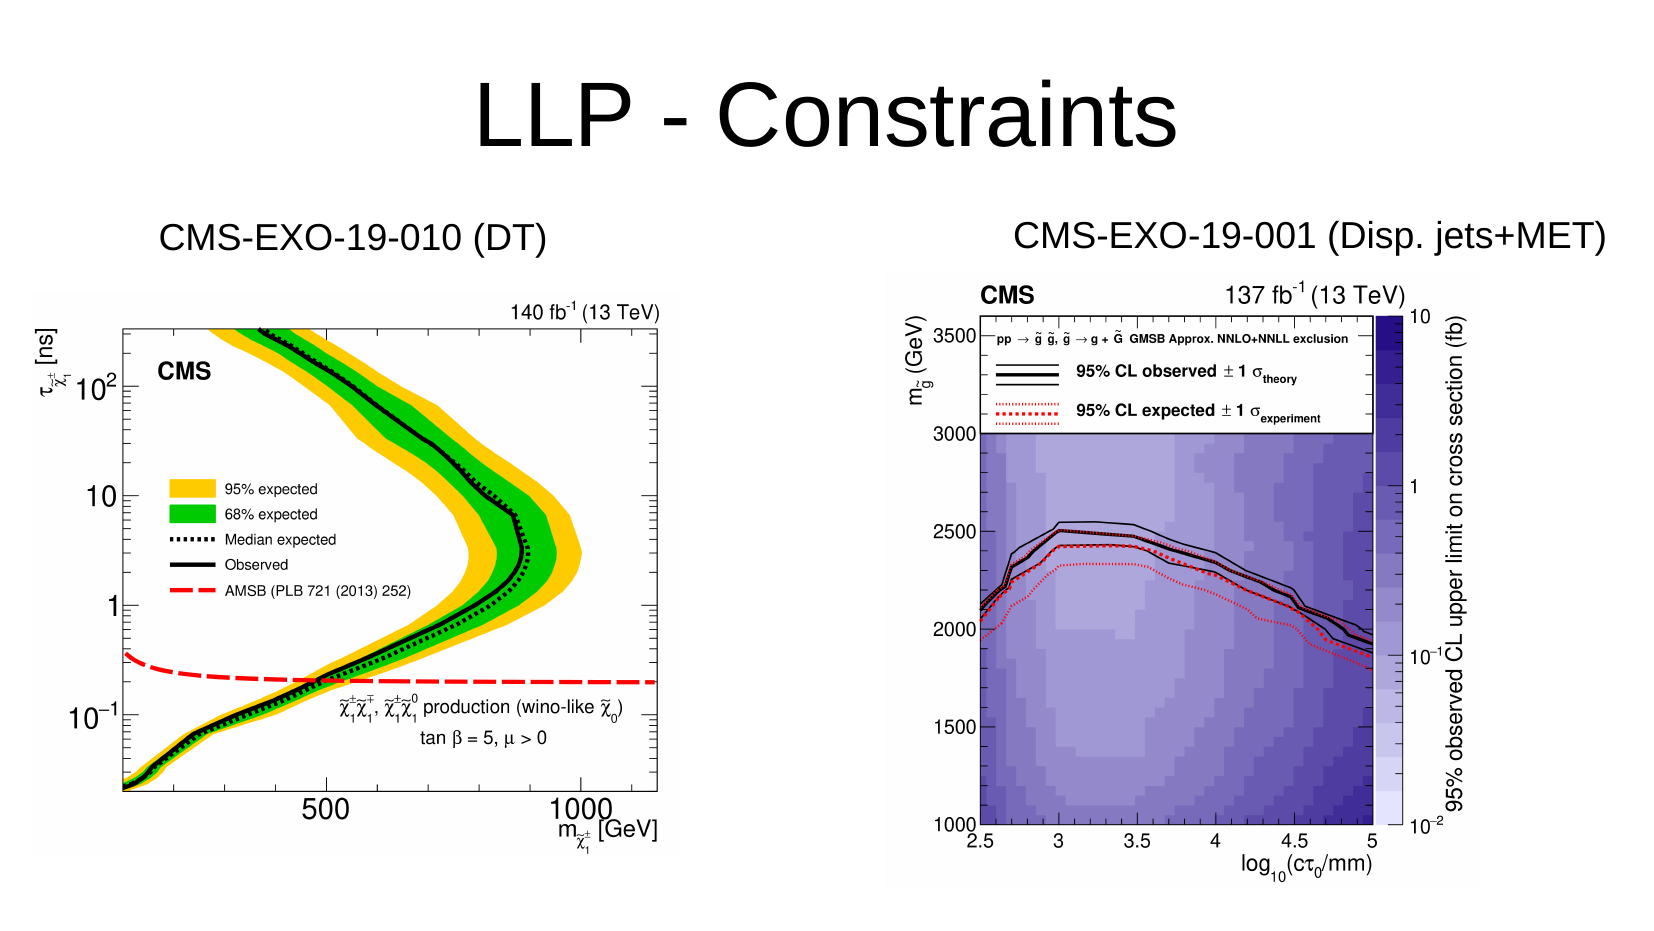

# LLP - Constraints
CMS-EXO-19-001 (Disp. jets+MET)
CMS-EXO-19-010 (DT)